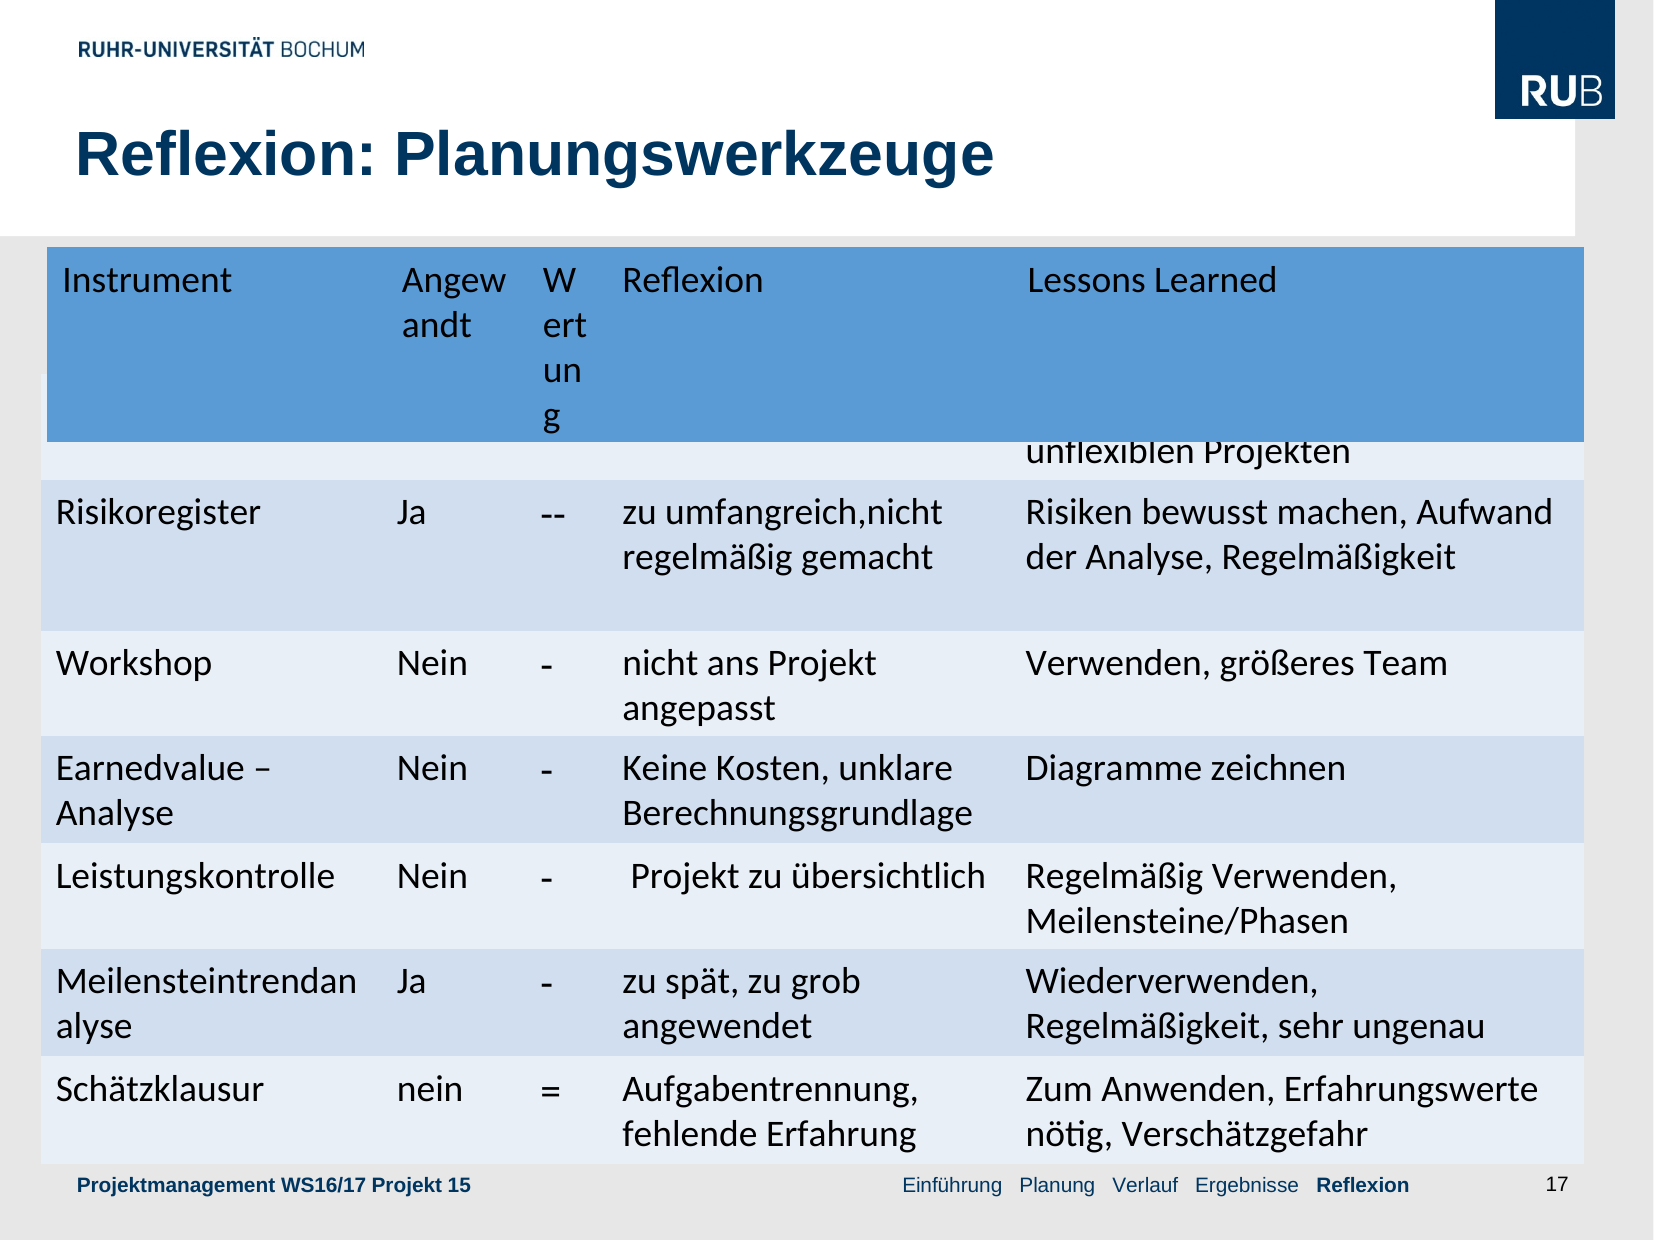

Reflexion: Planungswerkzeuge
| Instrument | Angewandt | Wertung | Reflexion | Lessons Learned |
| --- | --- | --- | --- | --- |
| Gantt-Chart | Nein | - | zu umfangreich | Verwenden bei komplexen/ unflexiblen Projekten |
| --- | --- | --- | --- | --- |
| Risikoregister | Ja | -- | zu umfangreich,nicht regelmäßig gemacht | Risiken bewusst machen, Aufwand der Analyse, Regelmäßigkeit |
| Workshop | Nein | - | nicht ans Projekt angepasst | Verwenden, größeres Team |
| Earnedvalue – Analyse | Nein | - | Keine Kosten, unklare Berechnungsgrundlage | Diagramme zeichnen |
| Leistungskontrolle | Nein | - | Projekt zu übersichtlich | Regelmäßig Verwenden, Meilensteine/Phasen |
| Meilensteintrendanalyse | Ja | - | zu spät, zu grob angewendet | Wiederverwenden, Regelmäßigkeit, sehr ungenau |
| Schätzklausur | nein | = | Aufgabentrennung, fehlende Erfahrung | Zum Anwenden, Erfahrungswerte nötig, Verschätzgefahr |
Projektmanagement WS16/17 Projekt 15 			Einführung Planung Verlauf Ergebnisse Reflexion